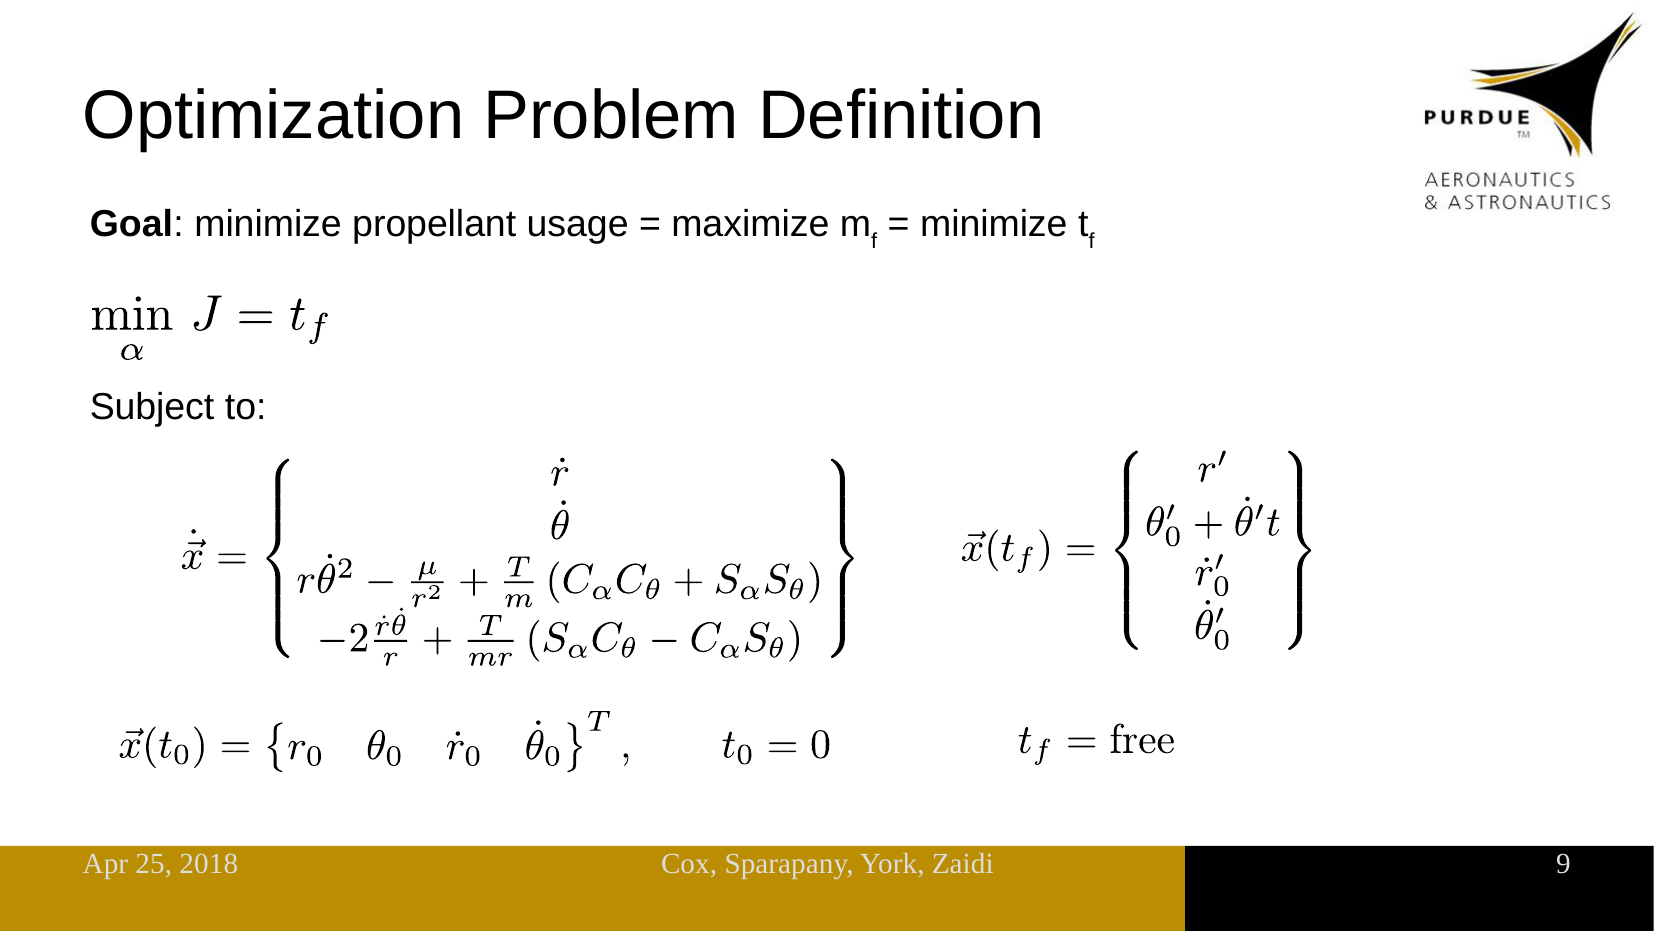

# Optimization Problem Definition
Goal: minimize propellant usage = maximize mf = minimize tf
Subject to:
Apr 25, 2018
Cox, Sparapany, York, Zaidi
9